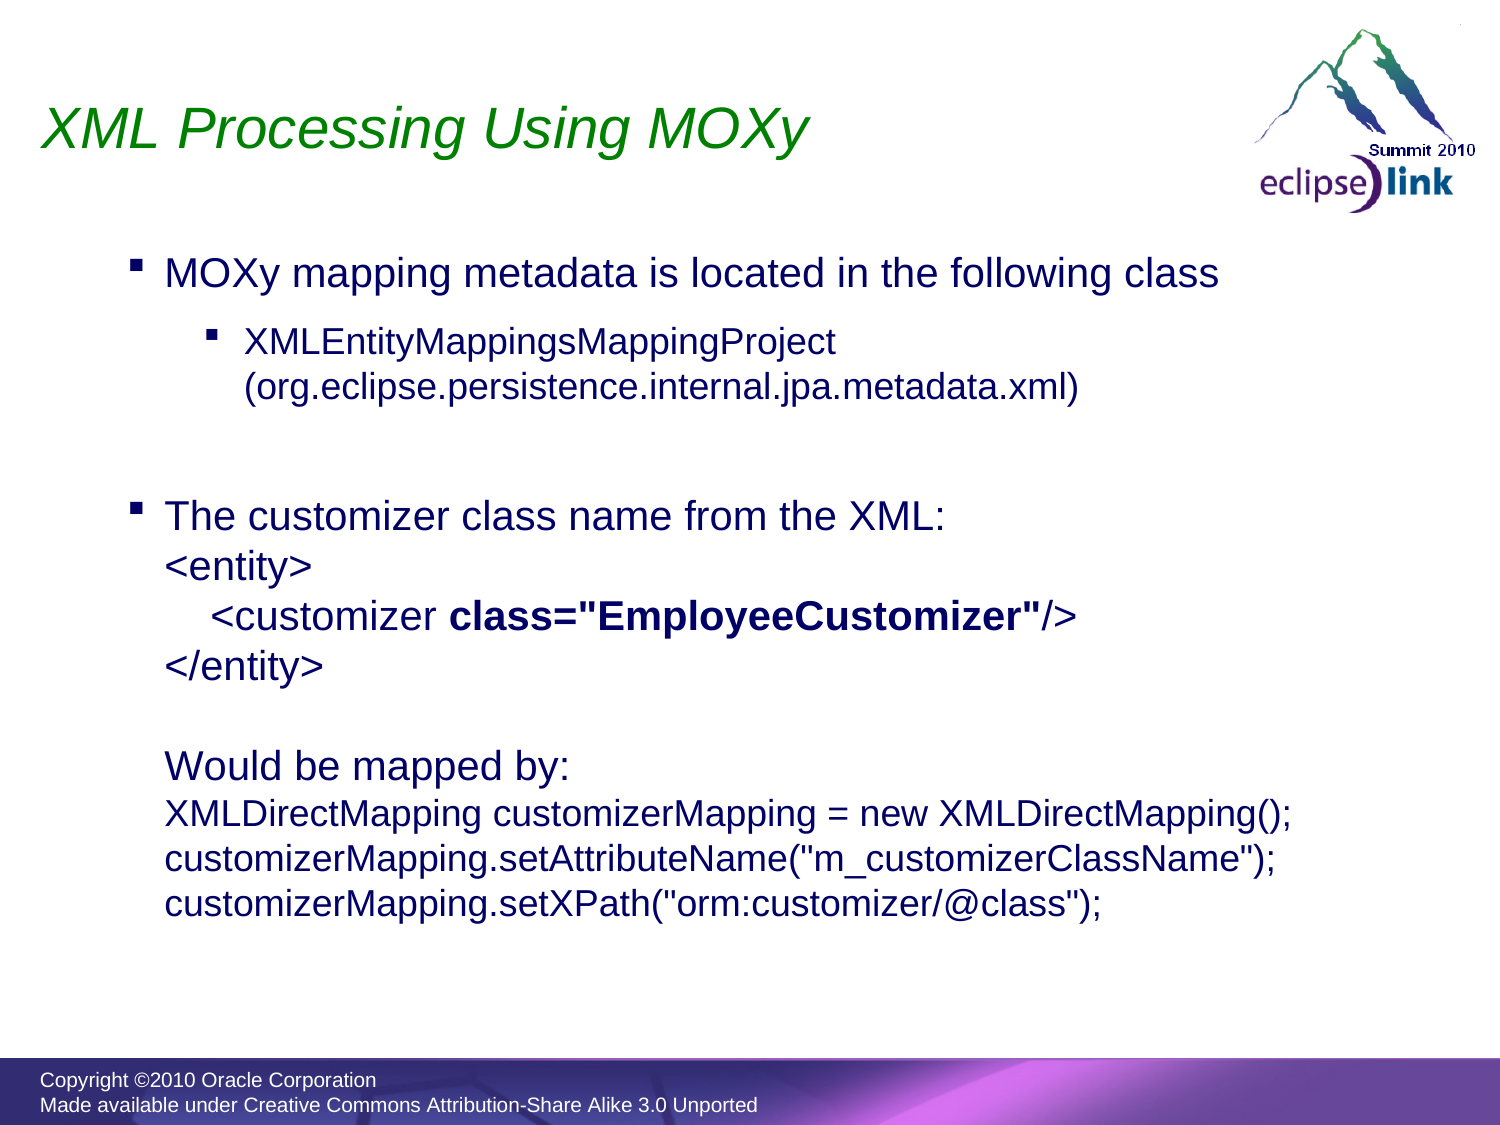

# XML Processing Using MOXy
MOXy mapping metadata is located in the following class
XMLEntityMappingsMappingProject (org.eclipse.persistence.internal.jpa.metadata.xml)
The customizer class name from the XML:
<entity>
 <customizer class="EmployeeCustomizer"/>
</entity>
Would be mapped by:
XMLDirectMapping customizerMapping = new XMLDirectMapping();
customizerMapping.setAttributeName("m_customizerClassName");
customizerMapping.setXPath("orm:customizer/@class");